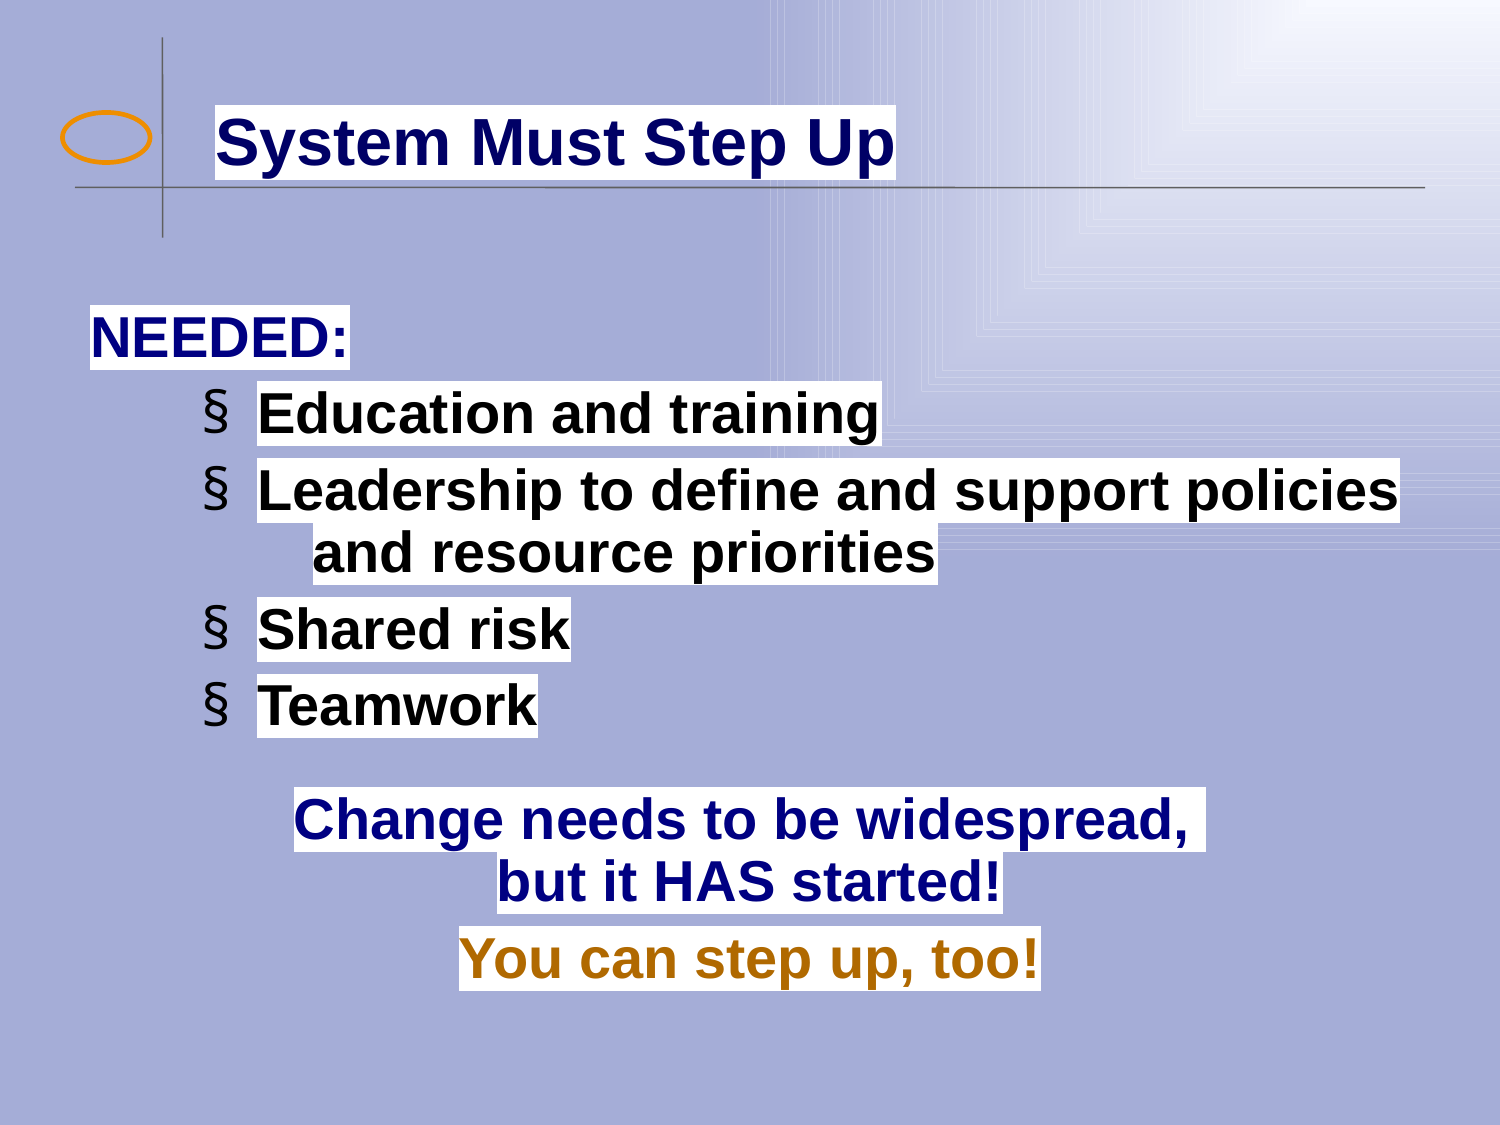

# System Must Step Up
NEEDED:
Education and training
Leadership to define and support policies and resource priorities
Shared risk
Teamwork
Change needs to be widespread,
but it HAS started!
You can step up, too!